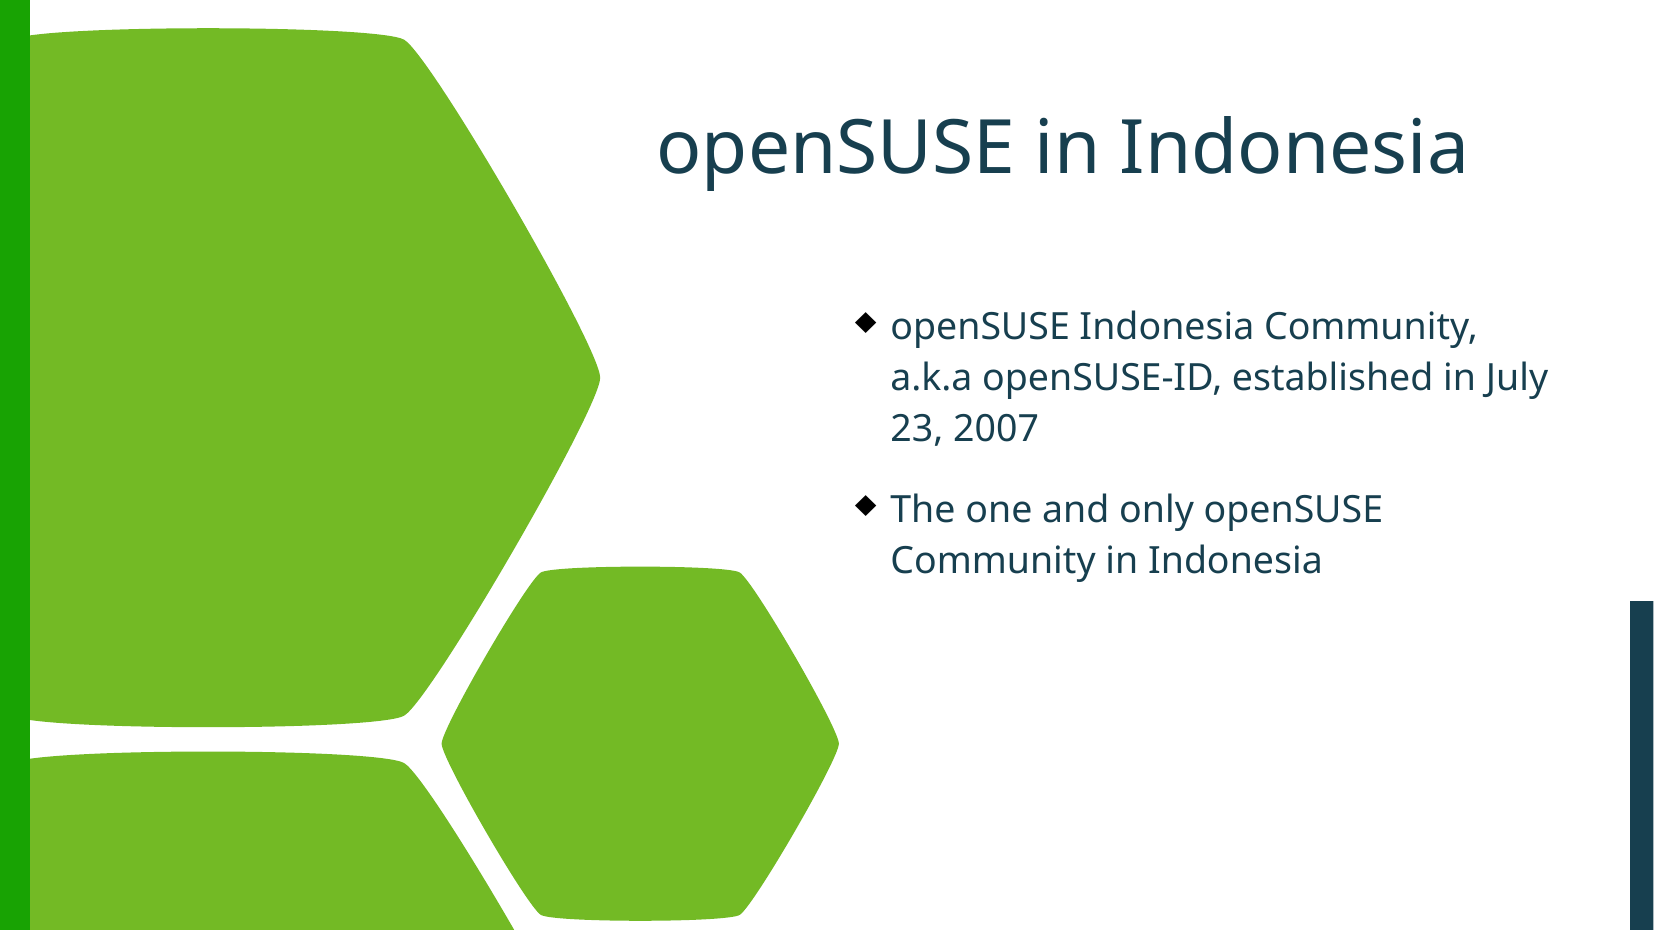

# openSUSE in Indonesia
openSUSE Indonesia Community, a.k.a openSUSE-ID, established in July 23, 2007
The one and only openSUSE Community in Indonesia